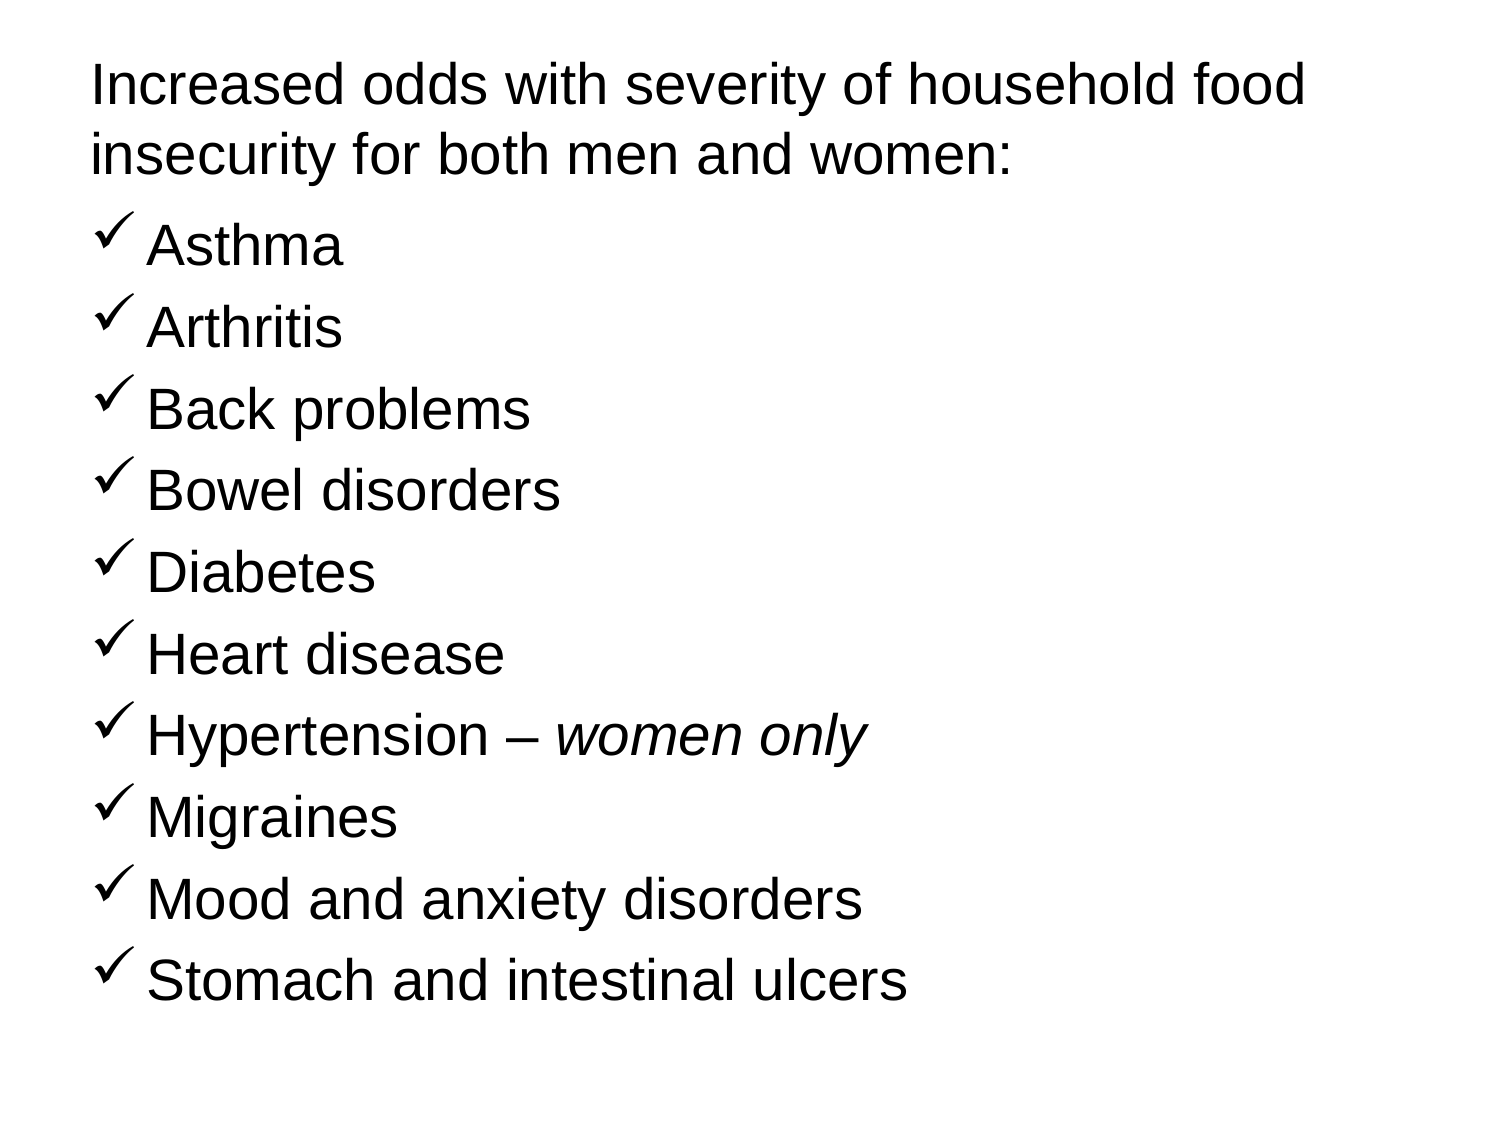

# Increased odds with severity of household food insecurity for both men and women:
Asthma
Arthritis
Back problems
Bowel disorders
Diabetes
Heart disease
Hypertension – women only
Migraines
Mood and anxiety disorders
Stomach and intestinal ulcers